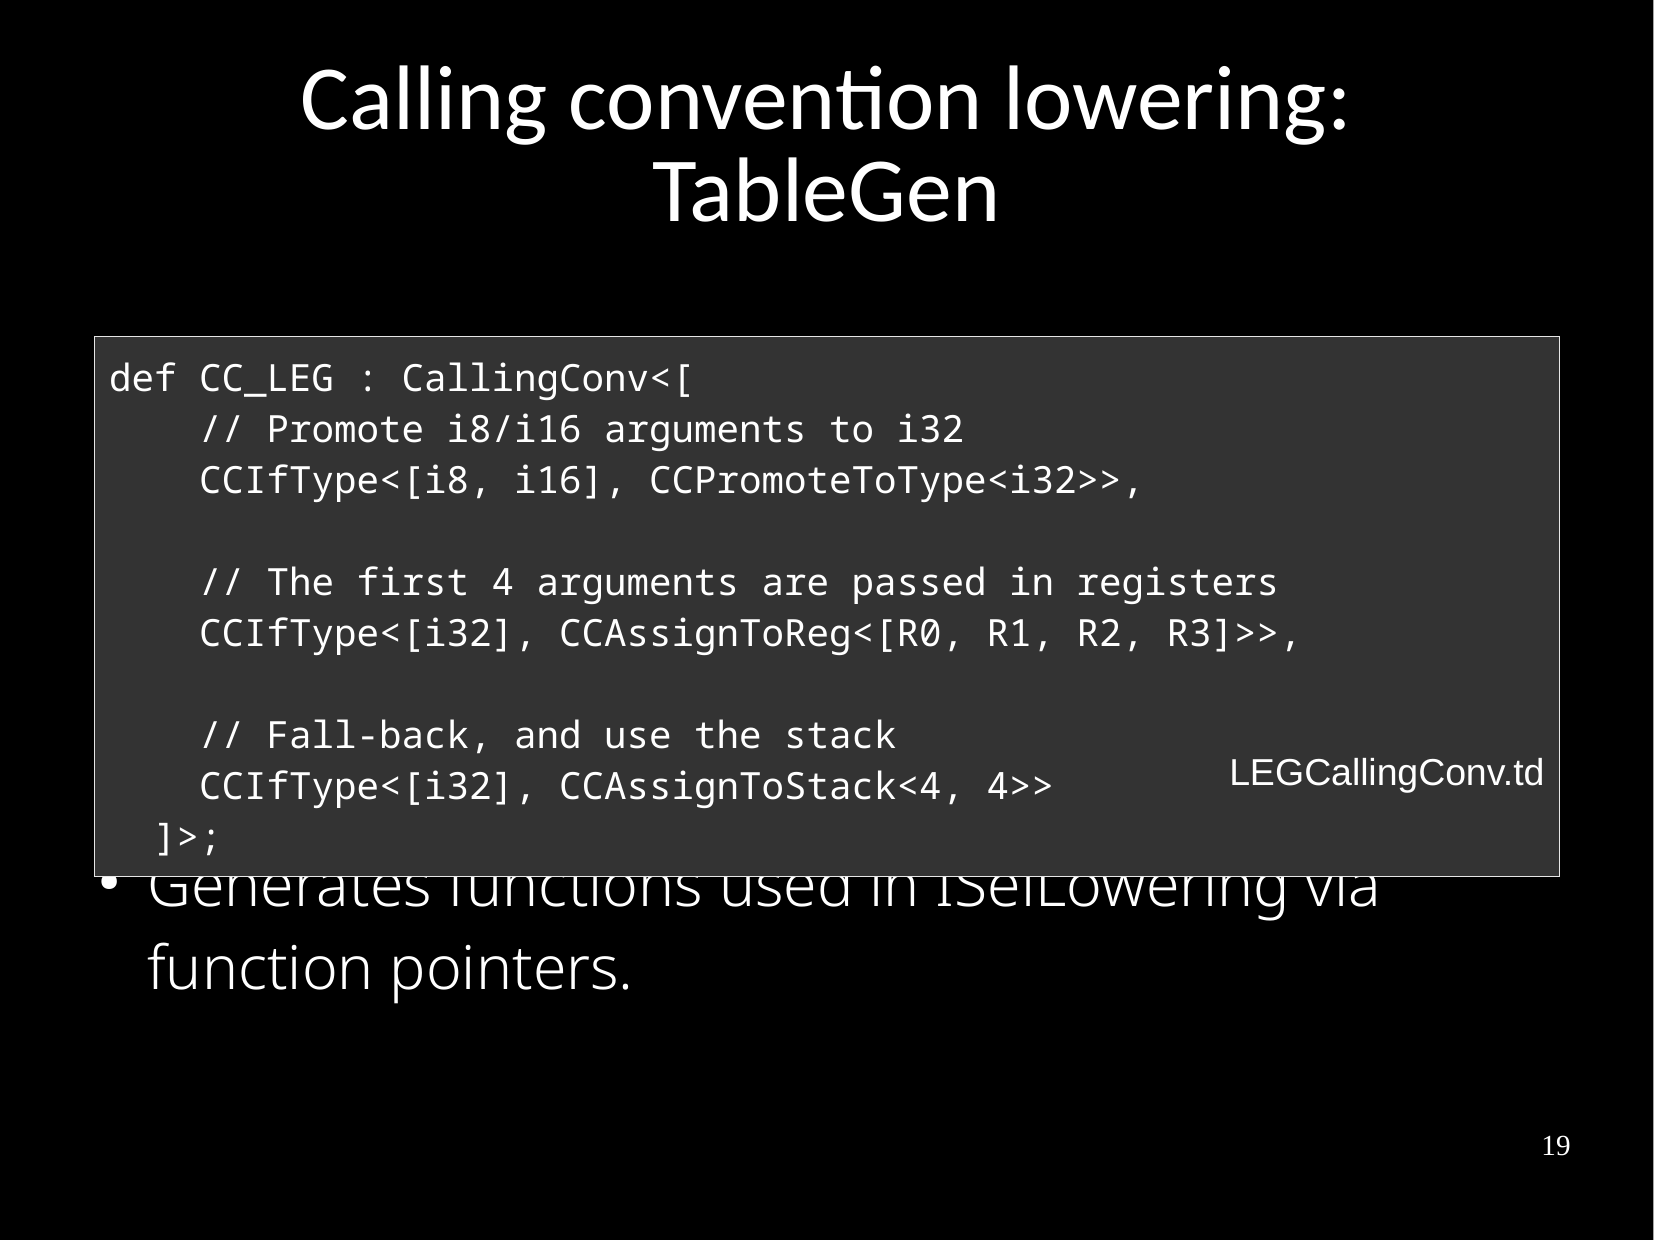

# Calling convention lowering: TableGen
def CC_LEG : CallingConv<[
 // Promote i8/i16 arguments to i32
 CCIfType<[i8, i16], CCPromoteToType<i32>>,
 // The first 4 arguments are passed in registers
 CCIfType<[i32], CCAssignToReg<[R0, R1, R2, R3]>>,
 // Fall-back, and use the stack
 CCIfType<[i32], CCAssignToStack<4, 4>>
 ]>;
LEGCallingConv.td
Generates functions used in ISelLowering via function pointers.
19